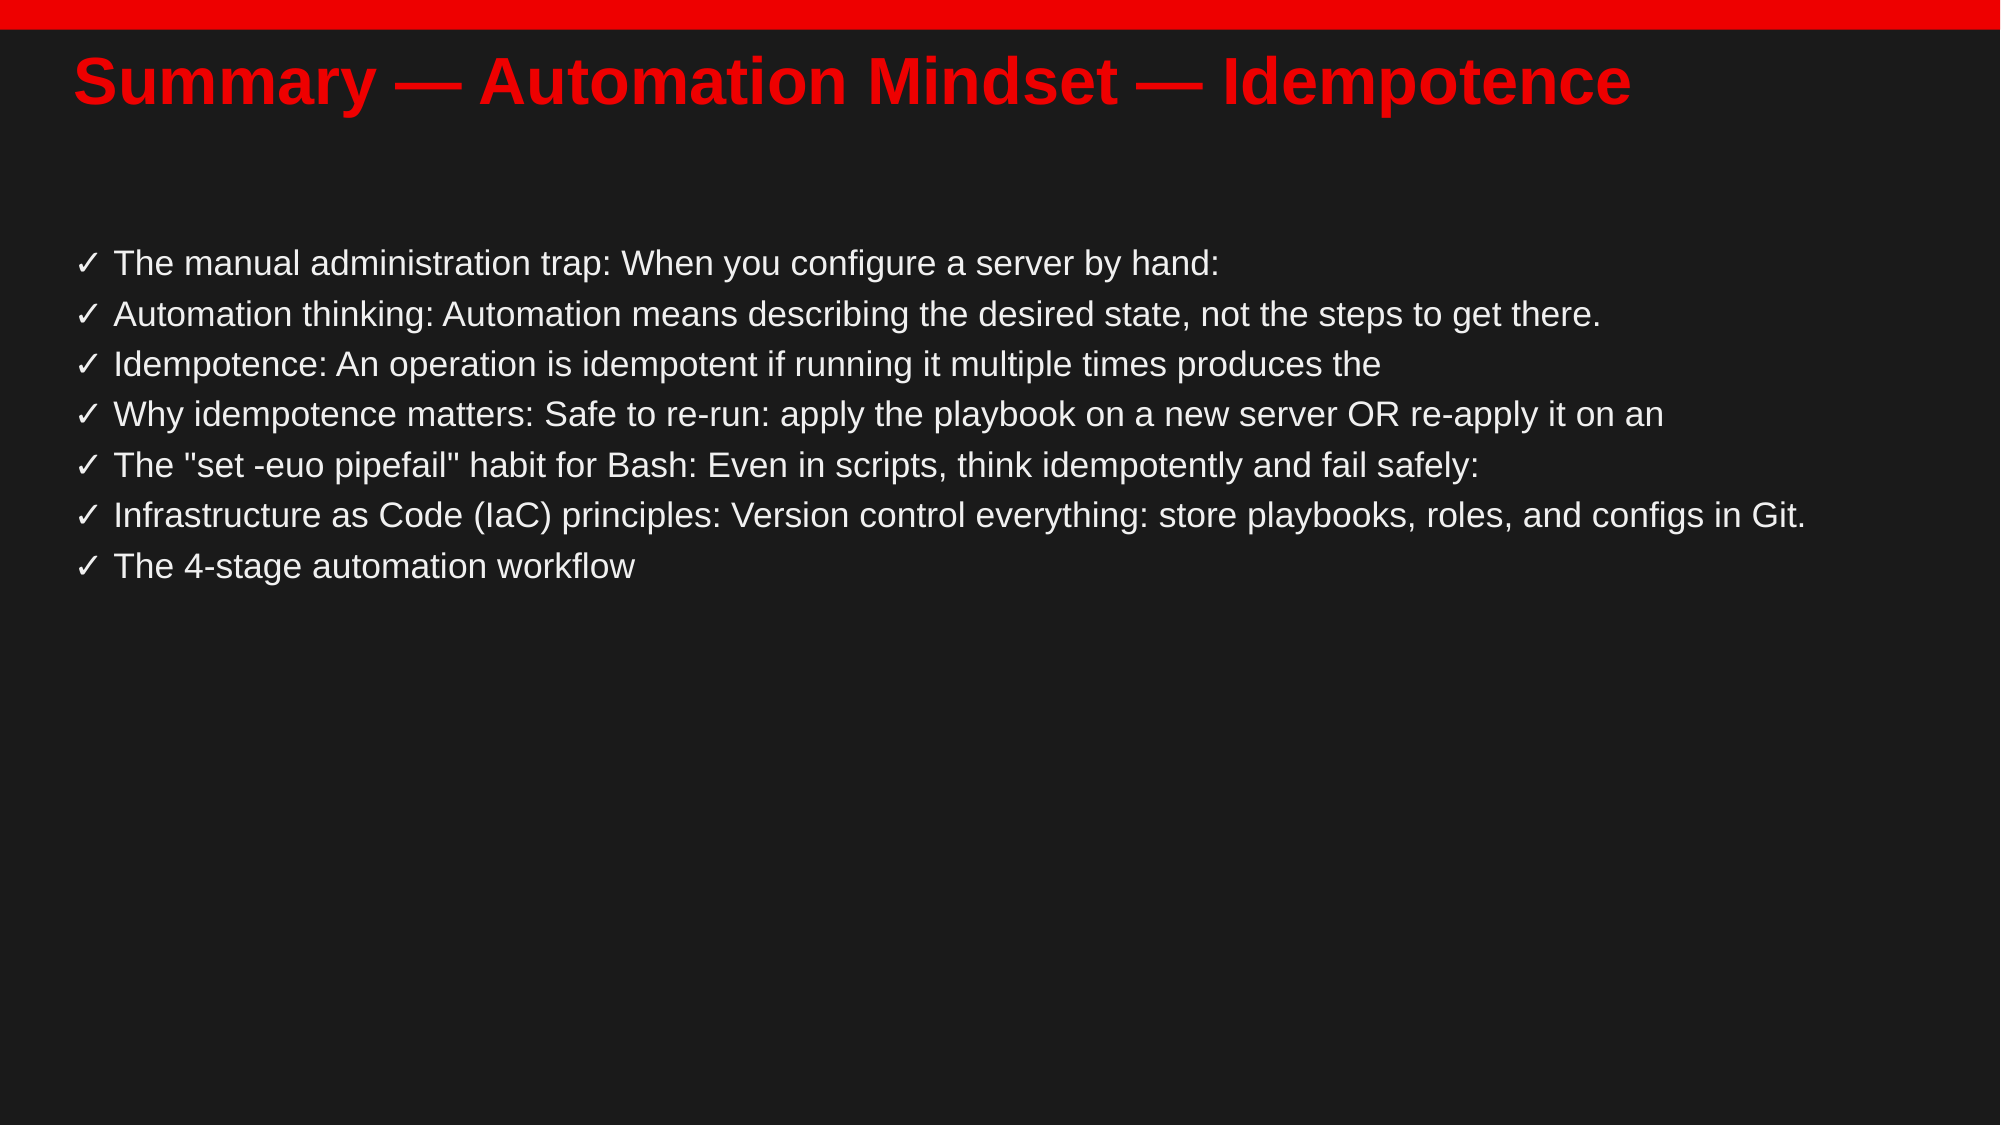

Summary — Automation Mindset — Idempotence
✓ The manual administration trap: When you configure a server by hand:
✓ Automation thinking: Automation means describing the desired state, not the steps to get there.
✓ Idempotence: An operation is idempotent if running it multiple times produces the
✓ Why idempotence matters: Safe to re-run: apply the playbook on a new server OR re-apply it on an
✓ The "set -euo pipefail" habit for Bash: Even in scripts, think idempotently and fail safely:
✓ Infrastructure as Code (IaC) principles: Version control everything: store playbooks, roles, and configs in Git.
✓ The 4-stage automation workflow